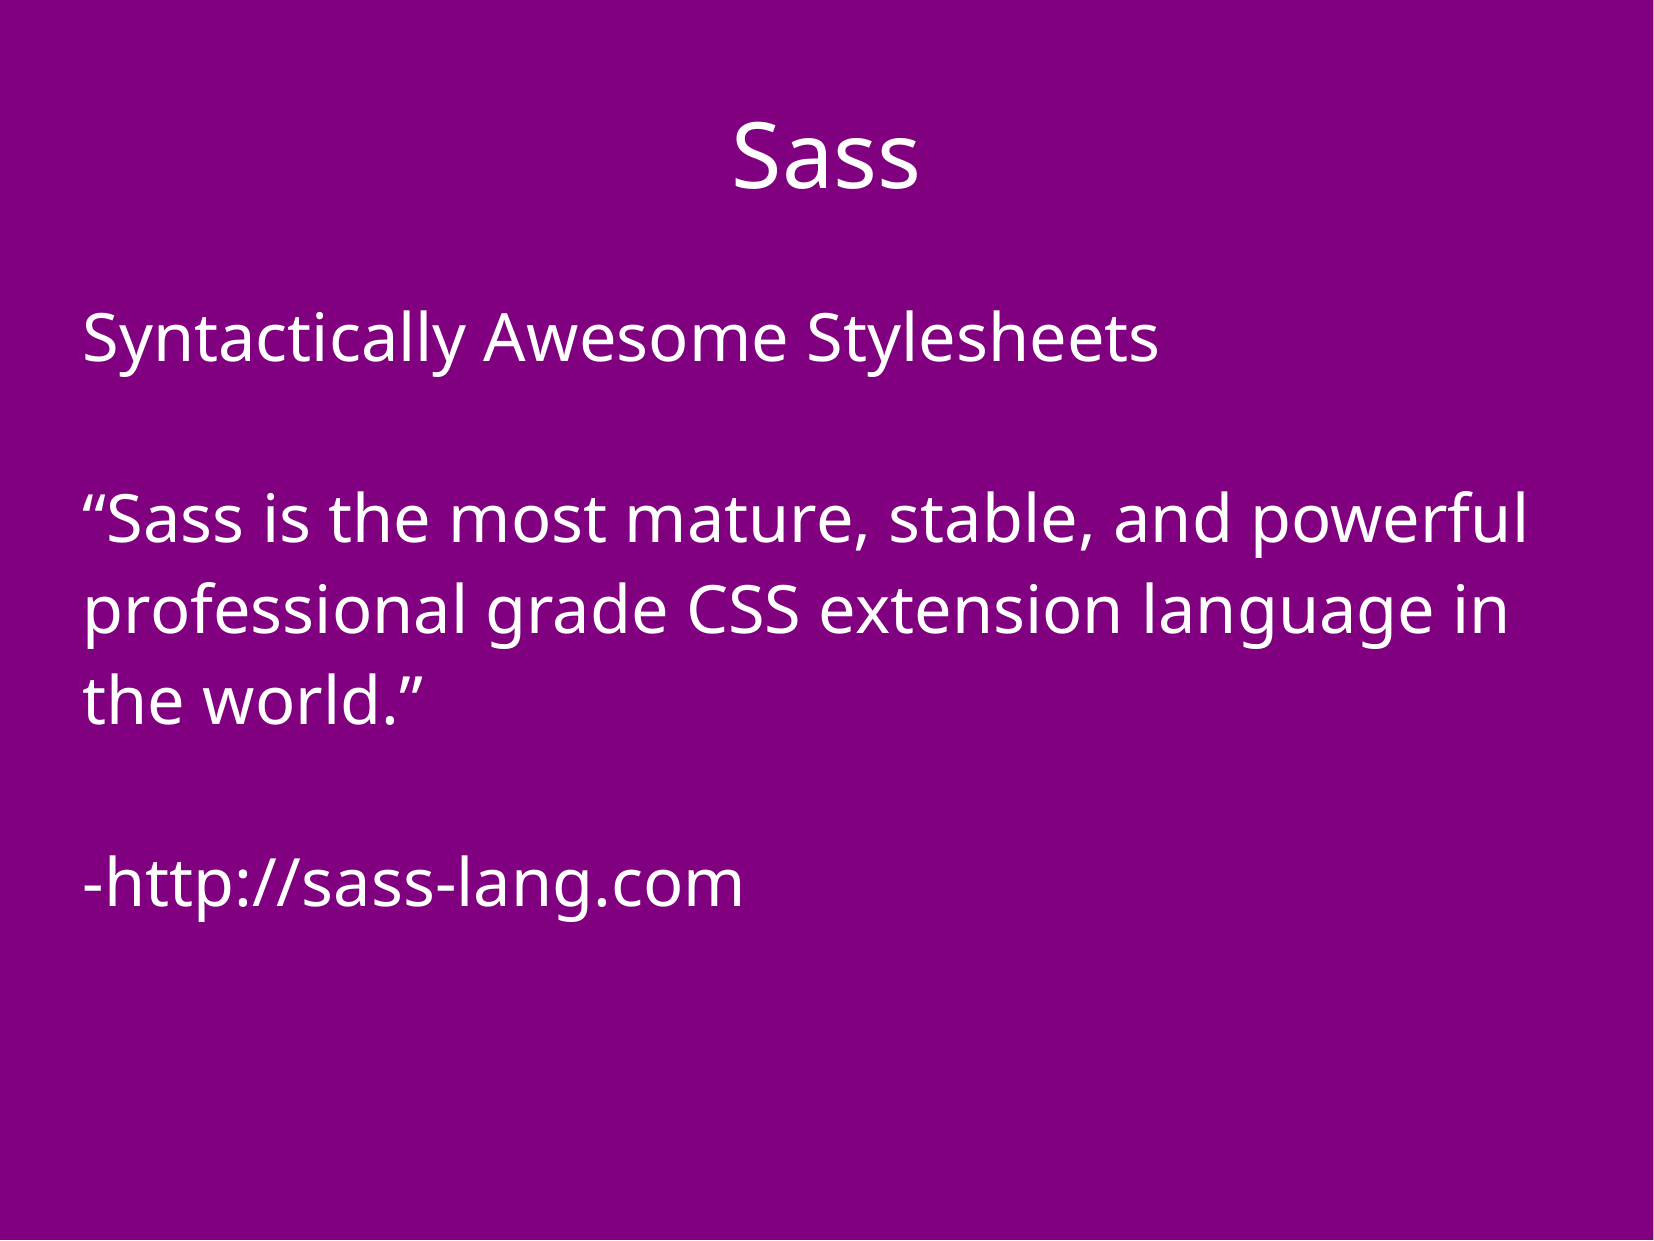

# Sass
Syntactically Awesome Stylesheets
“Sass is the most mature, stable, and powerful professional grade CSS extension language in the world.”
-http://sass-lang.com